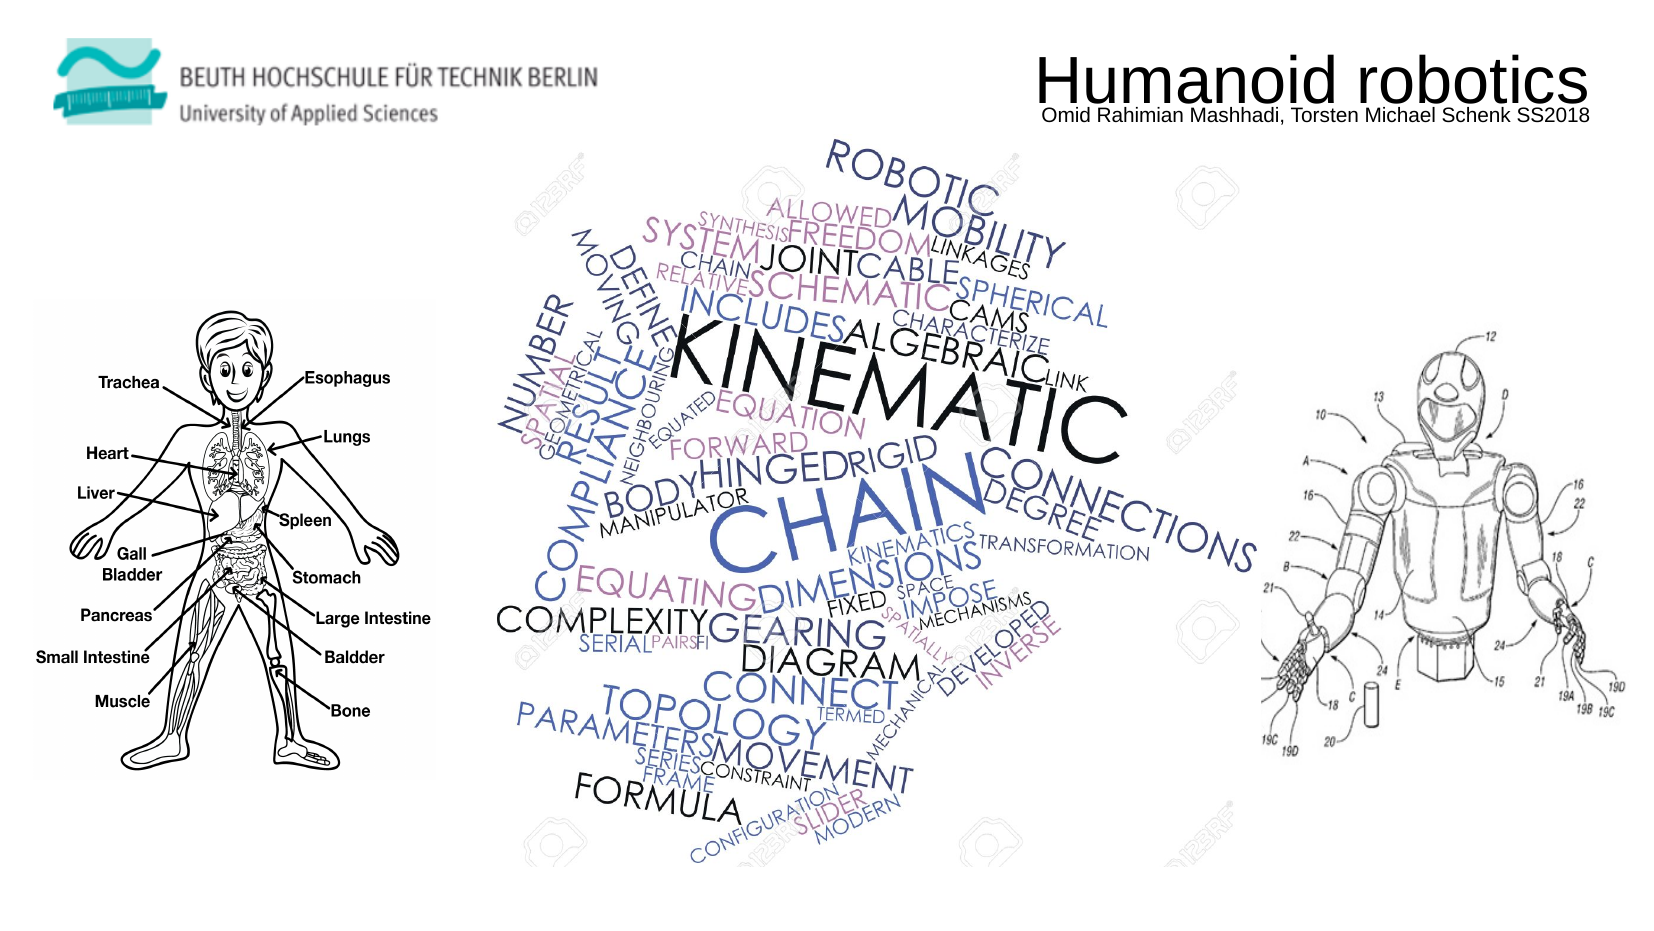

#
Humanoid robotics
Omid Rahimian Mashhadi, Torsten Michael Schenk SS2018